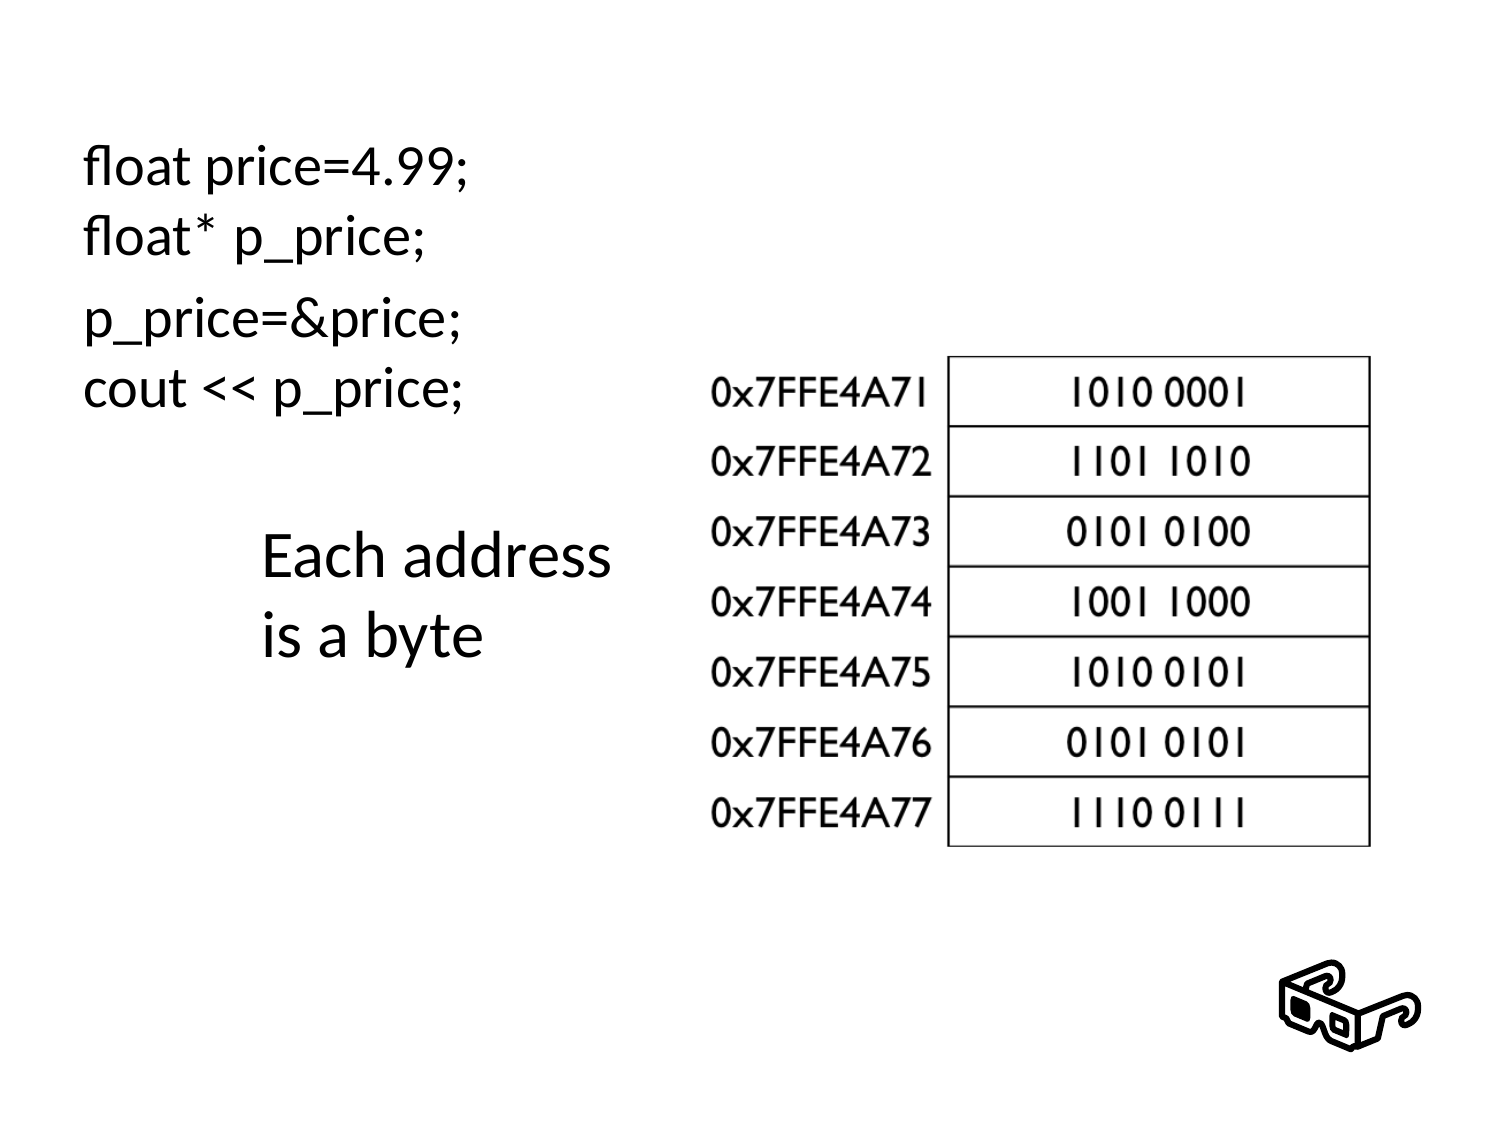

# float price=4.99; float* p_price;
p_price=&price;
cout << p_price;
Each address is a byte